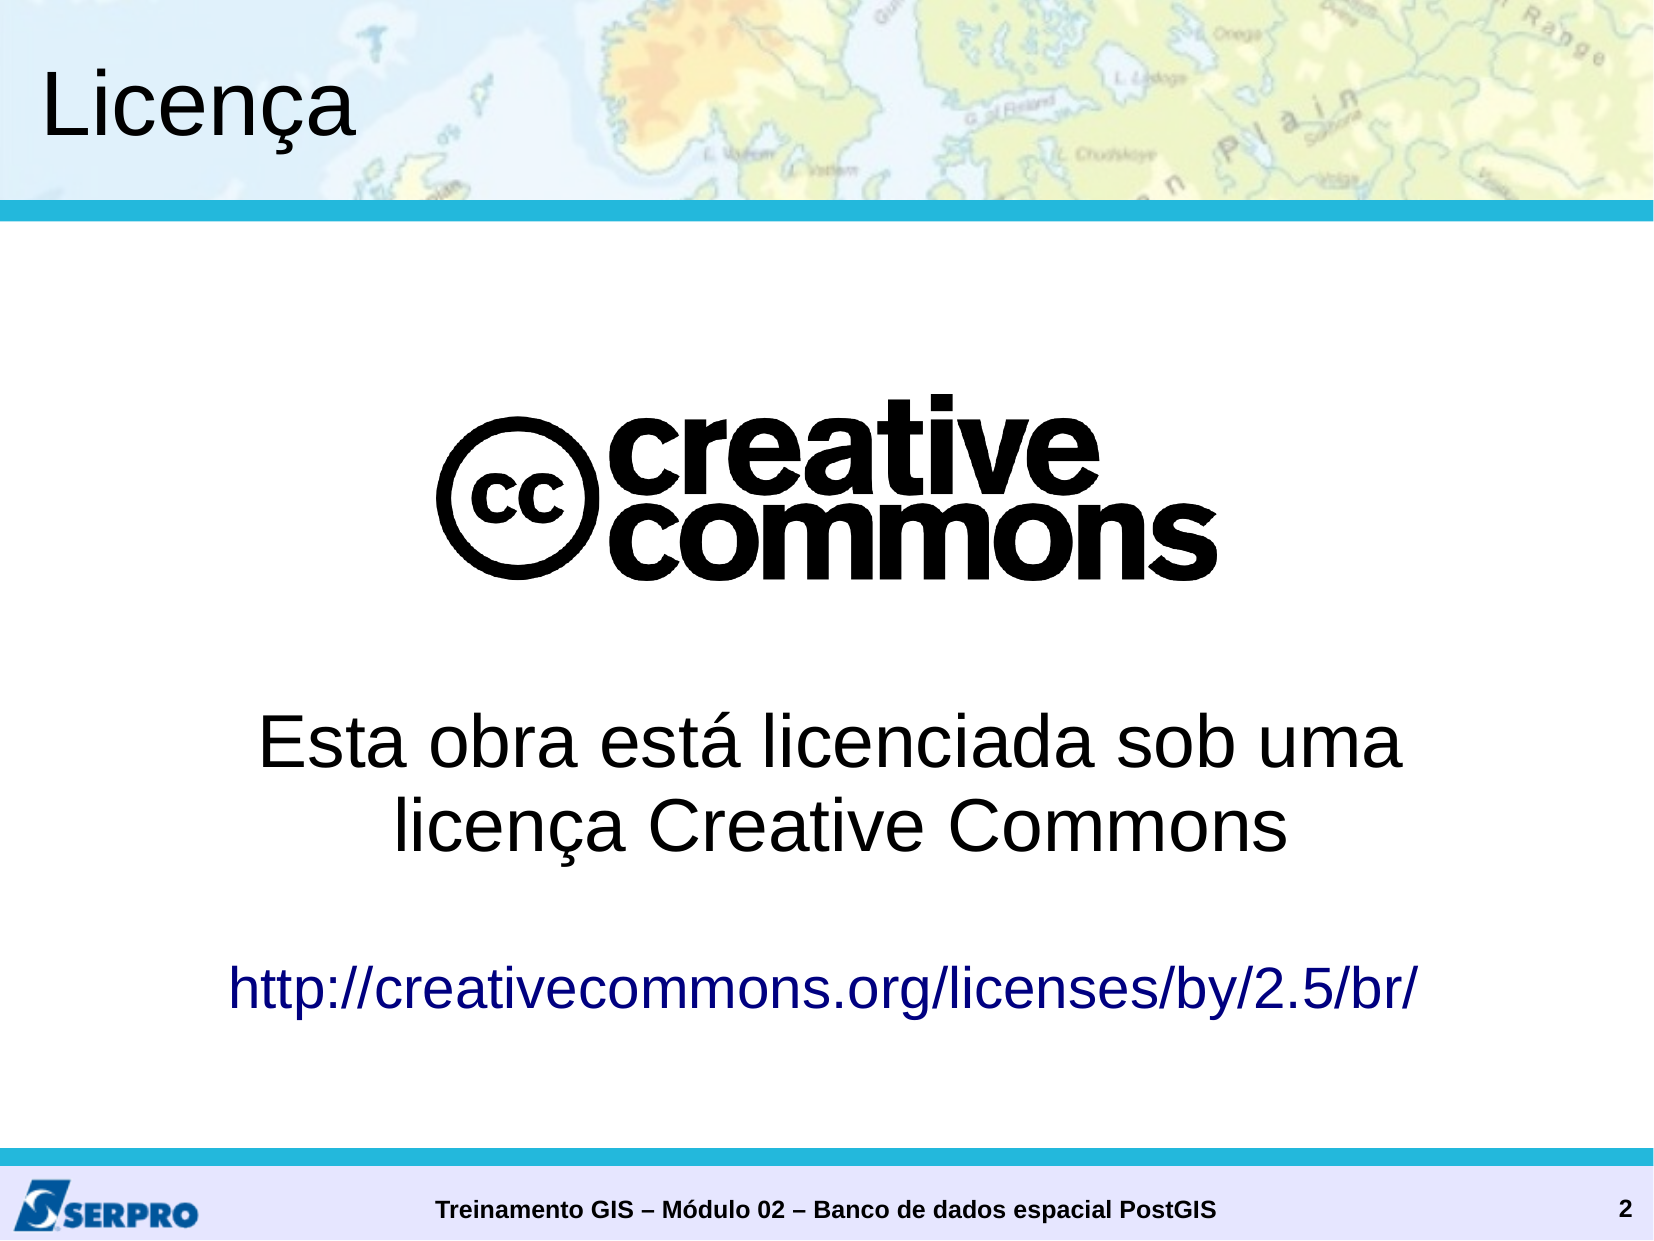

# Licença
Esta obra está licenciada sob uma
licença Creative Commons
http://creativecommons.org/licenses/by/2.5/br/
2
Treinamento GIS – Módulo 02 – Banco de dados espacial PostGIS